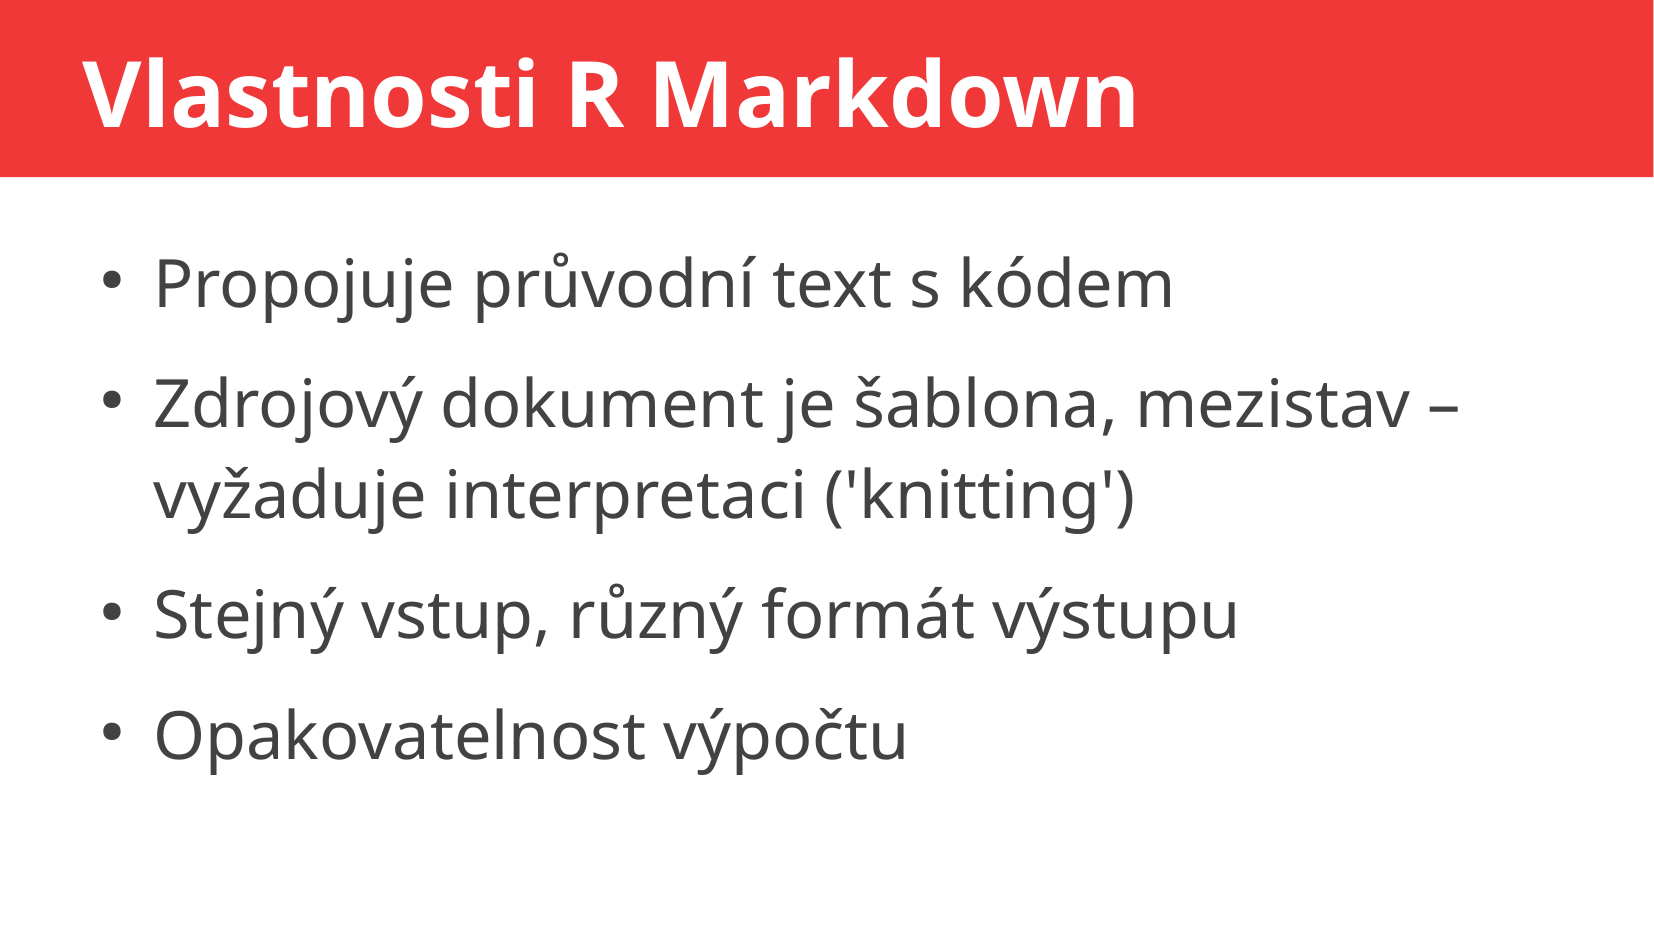

# Vlastnosti R Markdown
Propojuje průvodní text s kódem
Zdrojový dokument je šablona, mezistav – vyžaduje interpretaci ('knitting')
Stejný vstup, různý formát výstupu
Opakovatelnost výpočtu